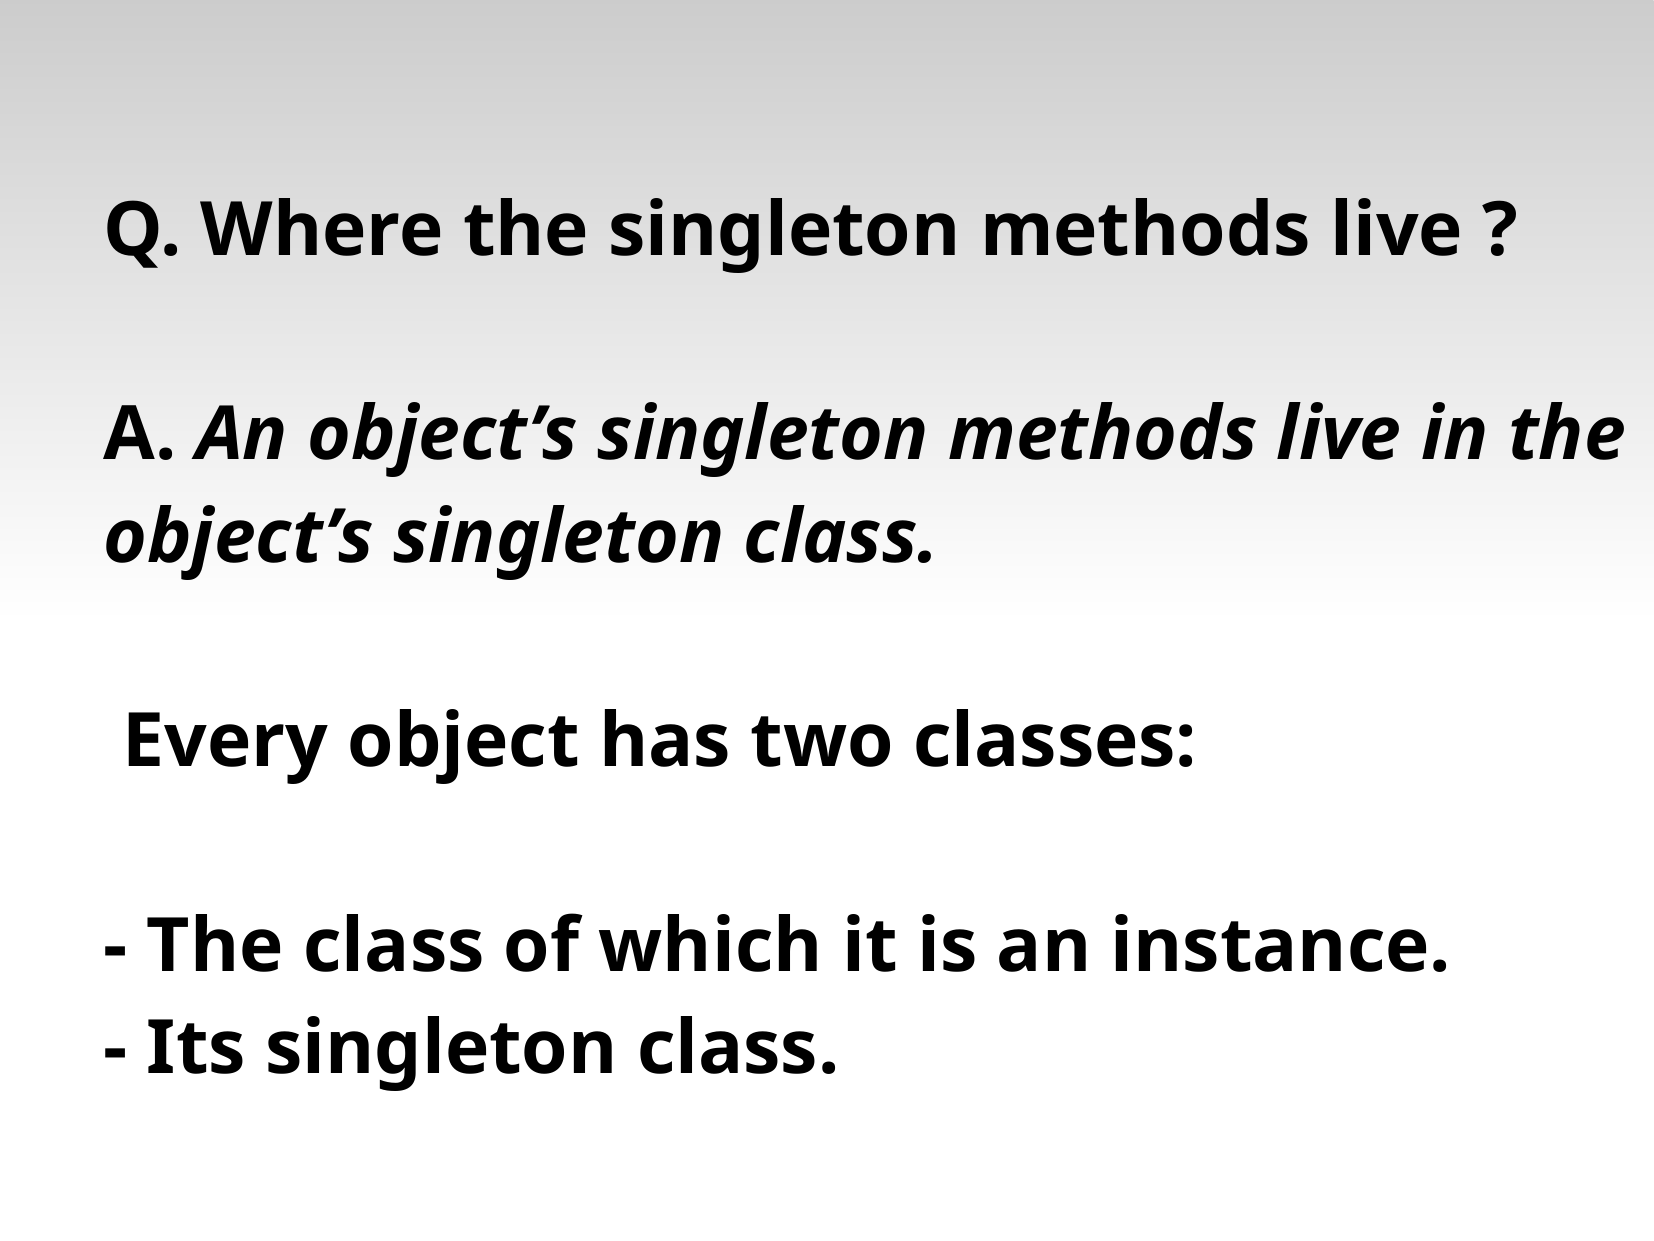

Q. Where the singleton methods live ?
A. An object’s singleton methods live in the object’s singleton class.
 Every object has two classes:
- The class of which it is an instance.
- Its singleton class.